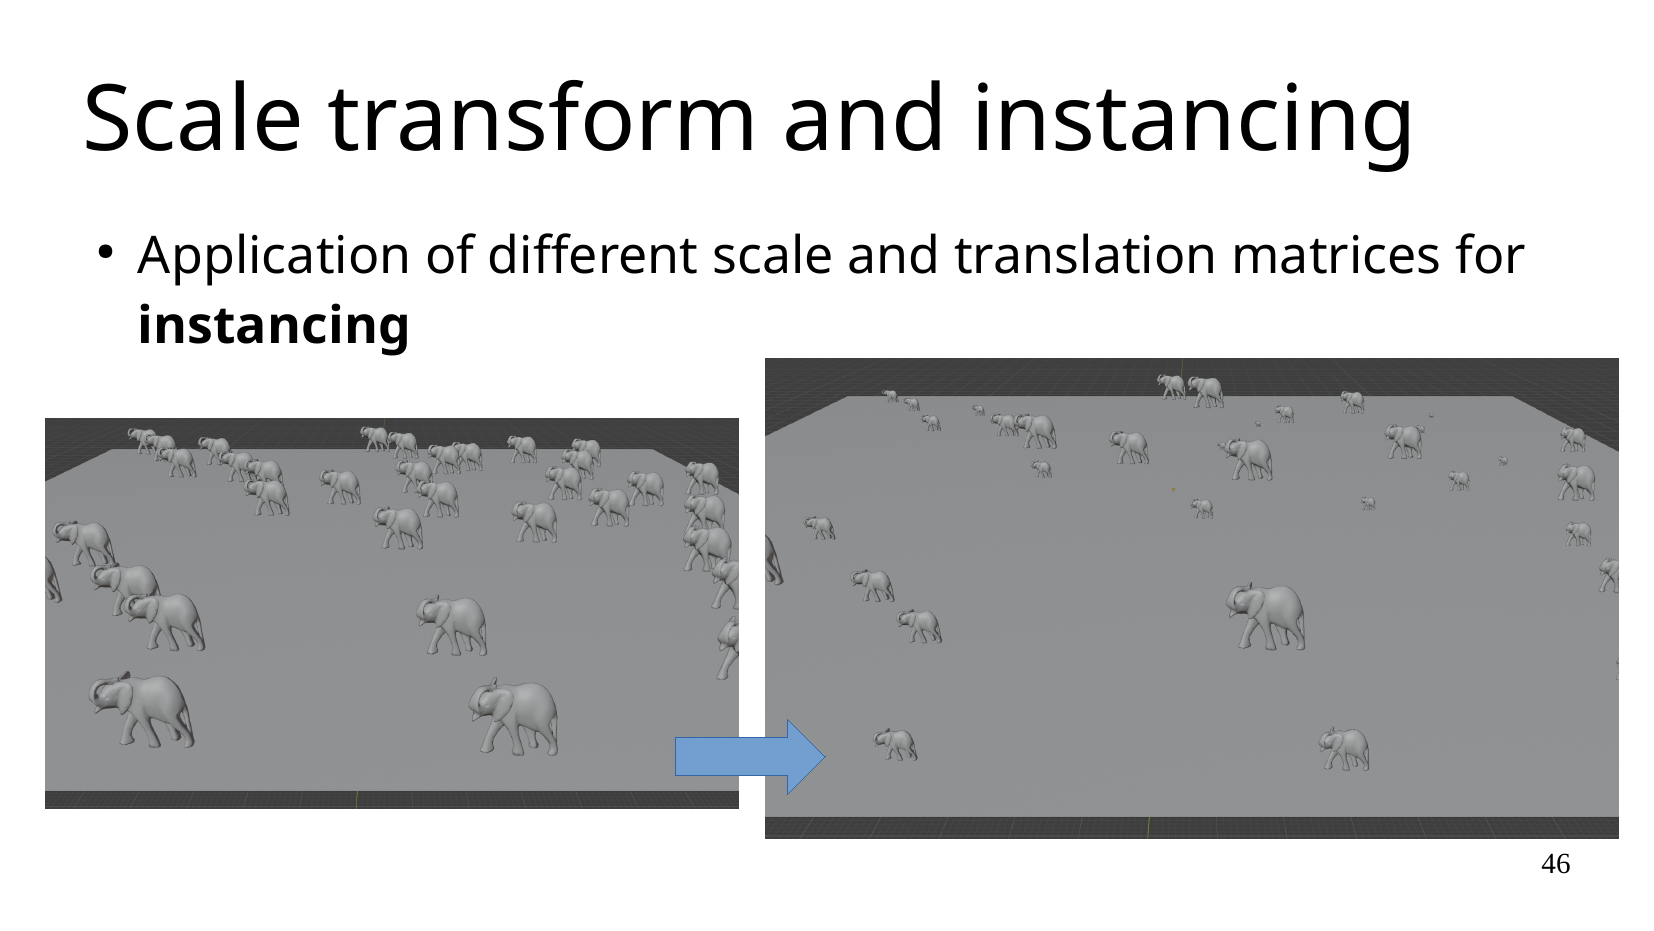

# Scale transform and instancing
Application of different scale and translation matrices for instancing
46